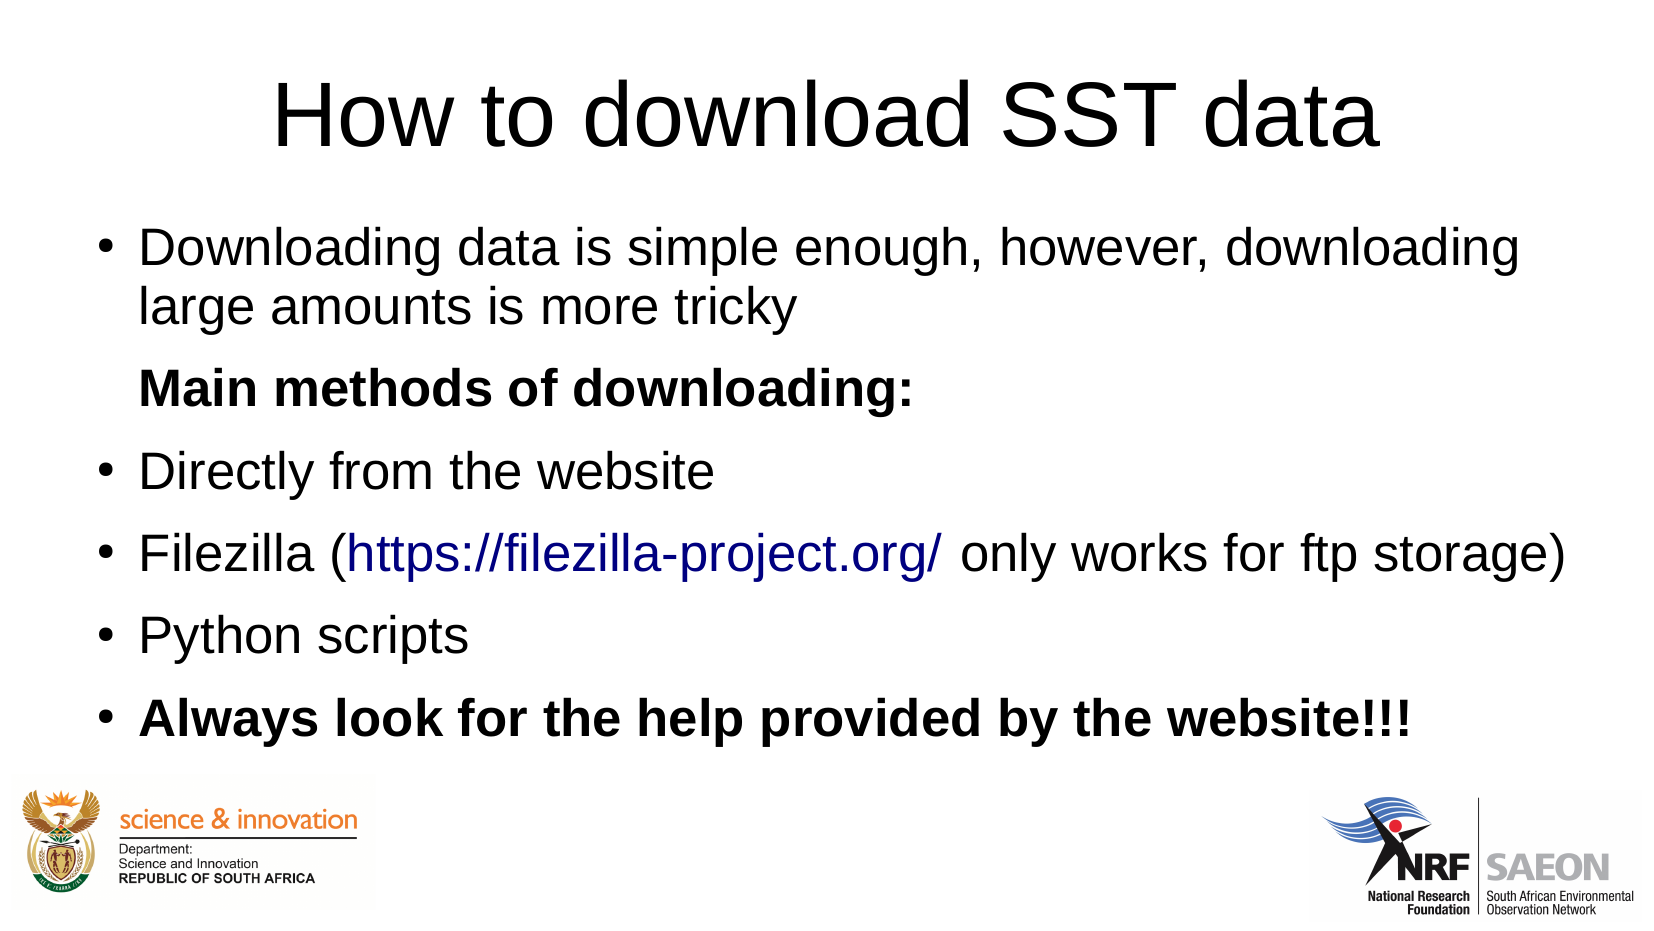

# How to download SST data
Downloading data is simple enough, however, downloading large amounts is more tricky
Main methods of downloading:
Directly from the website
Filezilla (https://filezilla-project.org/ only works for ftp storage)
Python scripts
Always look for the help provided by the website!!!